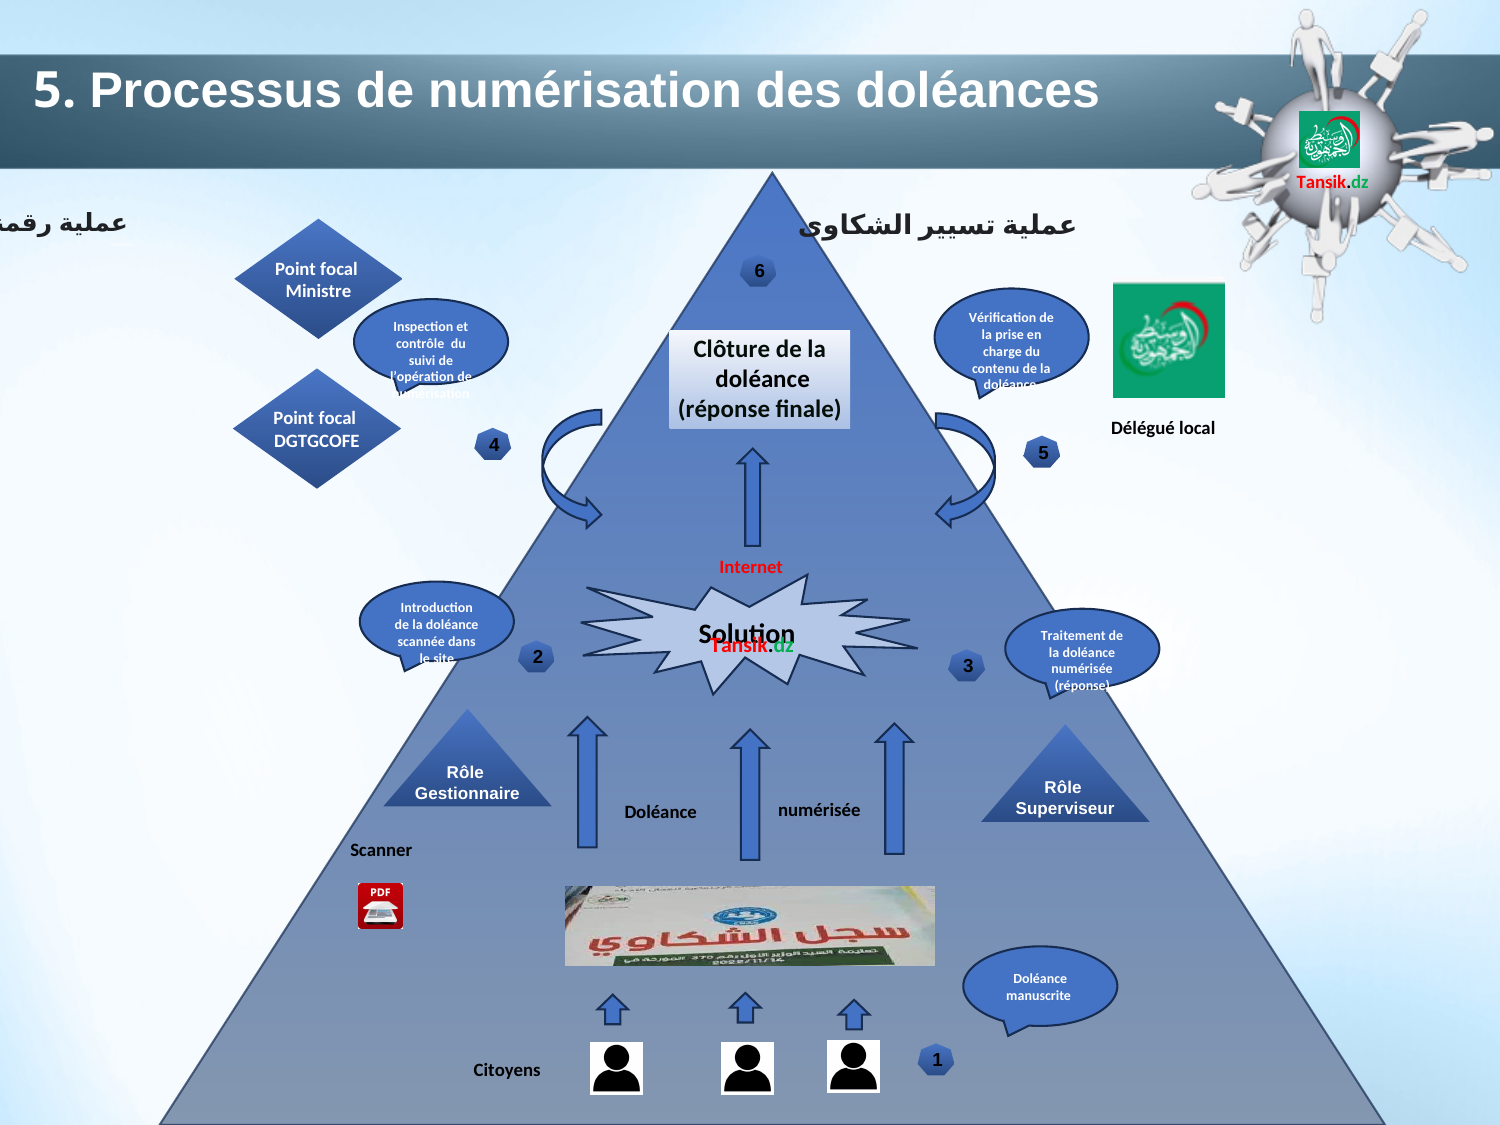

# 5. Processus de numérisation des doléances
Tansik.dz
 عملية رقمنة الشكاوى
 « Tansik.dz »
 عملية تسيير الشكاوى
 « Tansik.dz »
Point focal
Ministre
6
Vérification de la prise en charge du contenu de la doléance
Inspection et contrôle du suivi de l’opération de numérisation
Clôture de la
 doléance
 (réponse finale)
Point focal
DGTGCOFE
Délégué local
4
5
Internet
Solution
Introduction de la doléance scannée dans le site
Traitement de la doléance numérisée (réponse)
Tansik.dz
2
3
Rôle
Gestionnaire
Rôle
Superviseur
numérisée
Doléance
Scanner
Doléance manuscrite
1
Citoyens